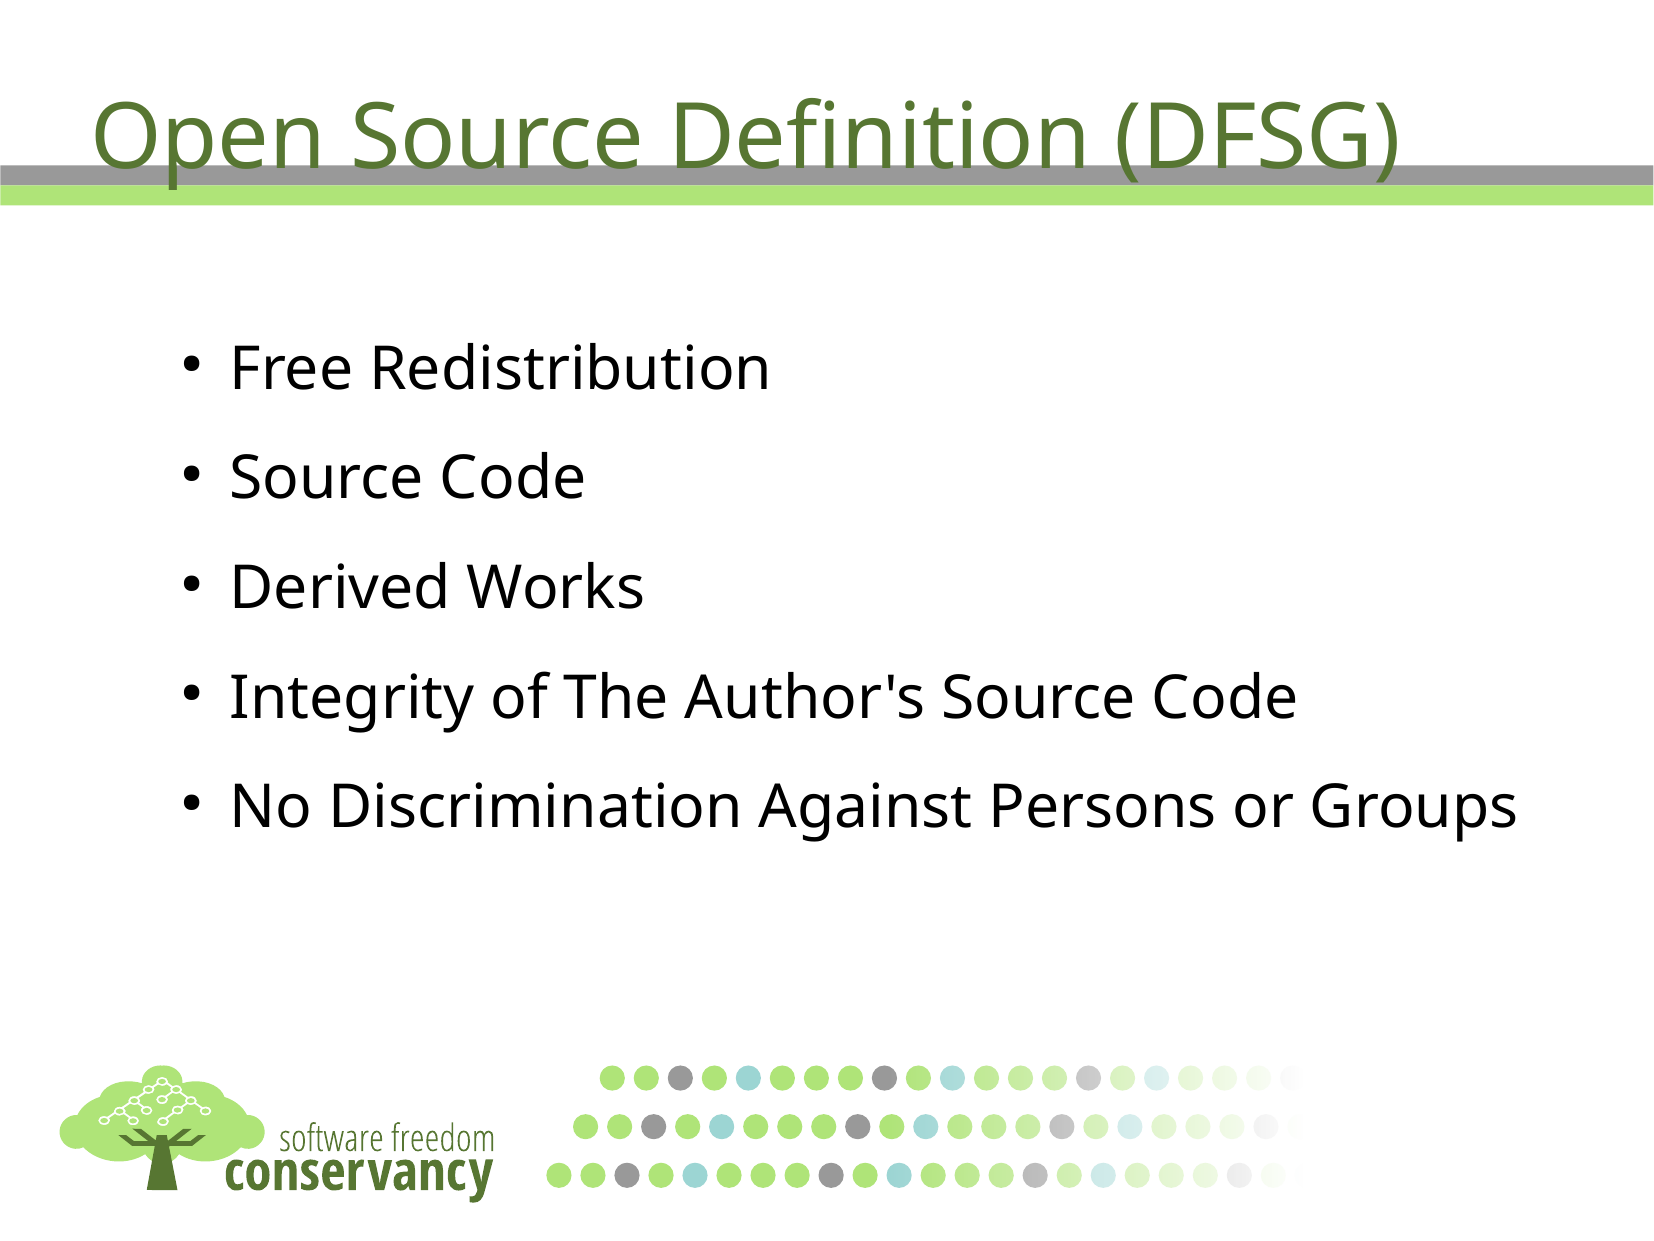

Open Source Definition (DFSG)
# Free Redistribution
Source Code
Derived Works
Integrity of The Author's Source Code
No Discrimination Against Persons or Groups